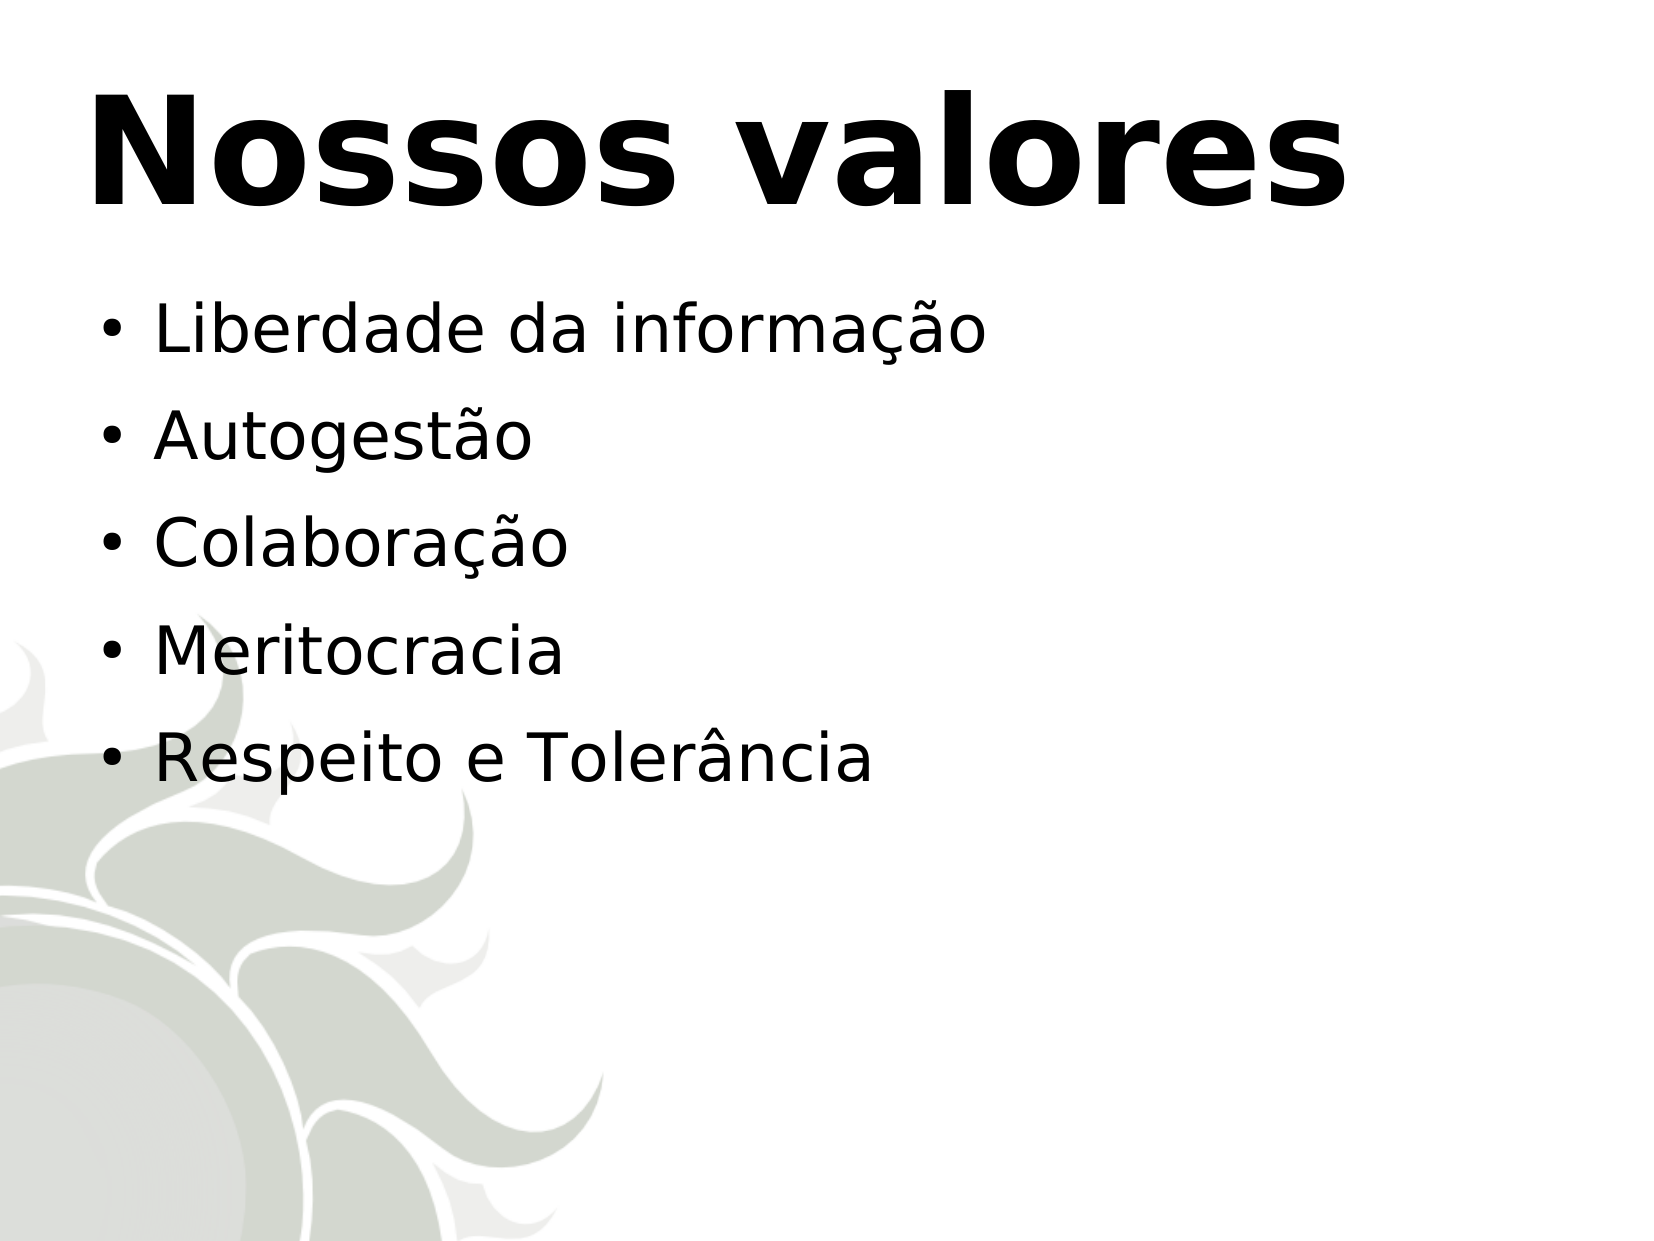

# Nossos valores
Liberdade da informação
Autogestão
Colaboração
Meritocracia
Respeito e Tolerância